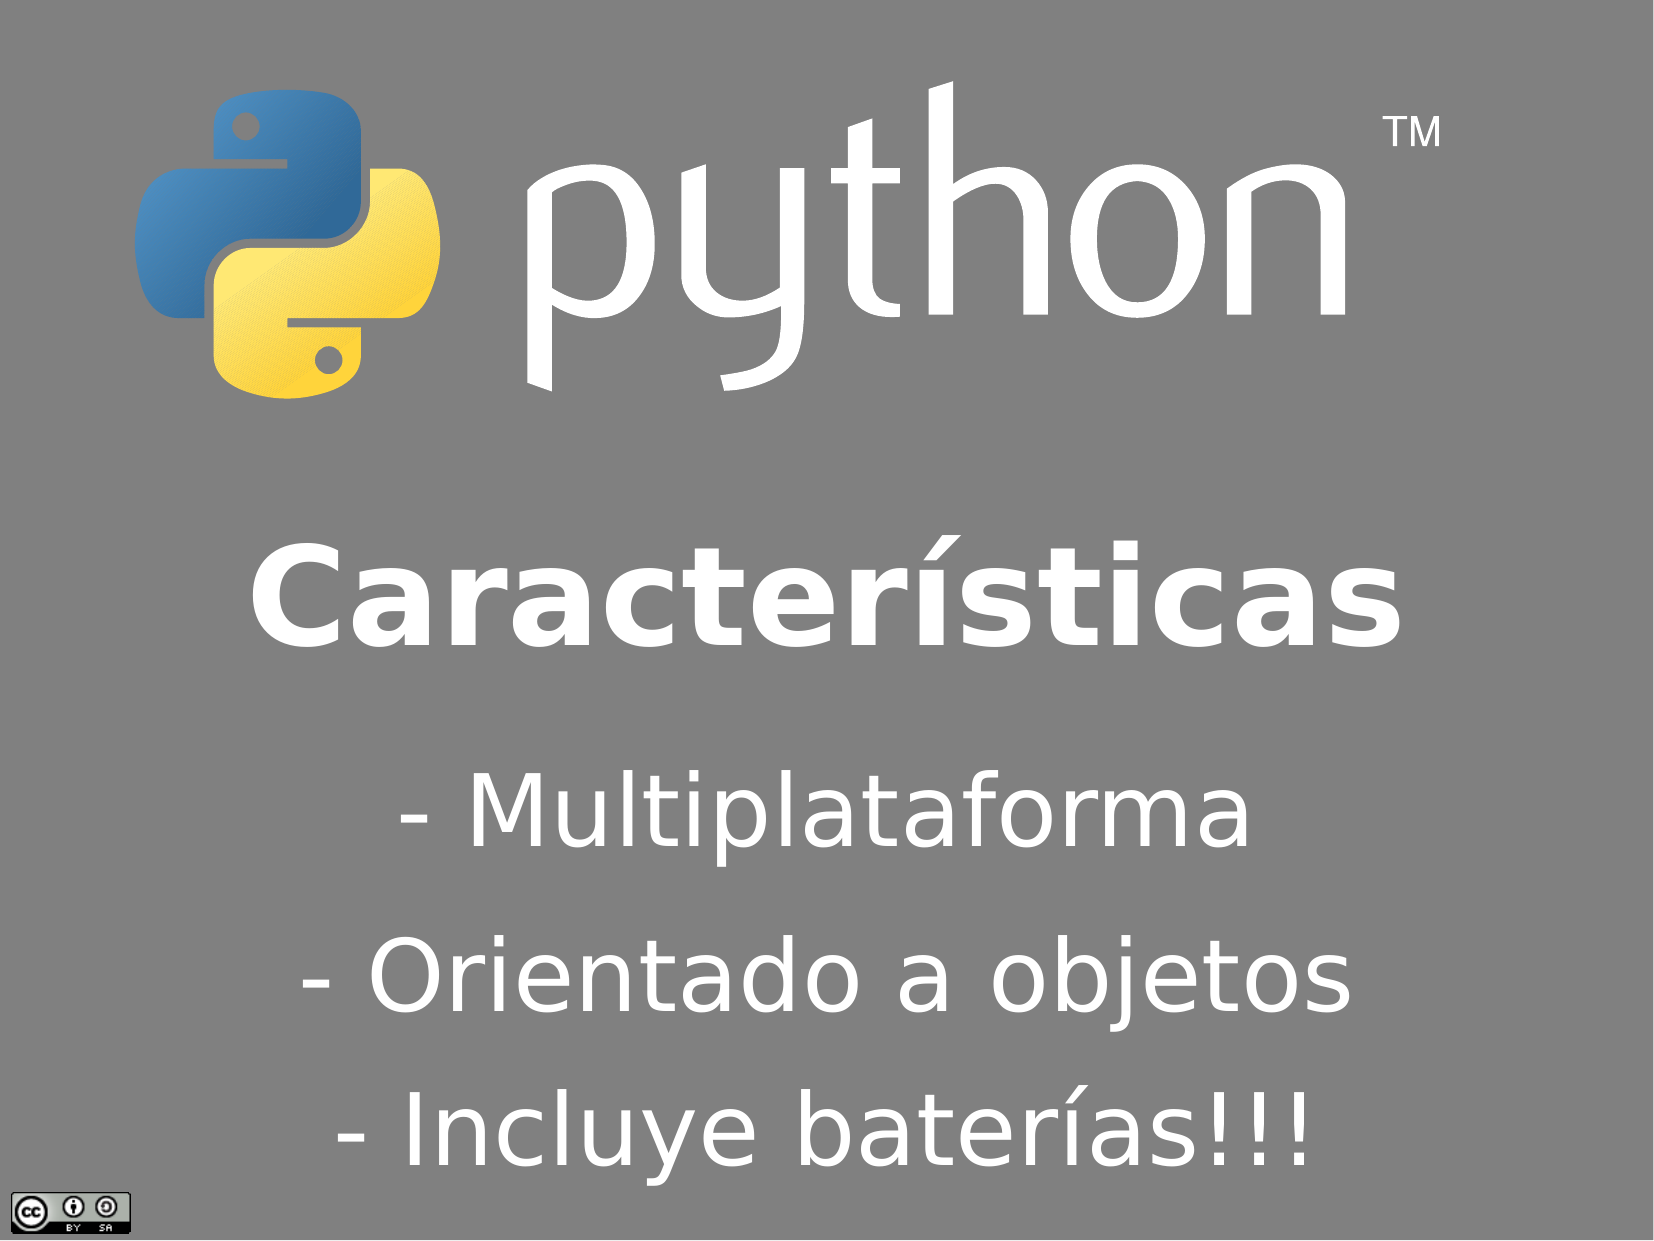

Características
- Multiplataforma
- Orientado a objetos
- Incluye baterías!!!